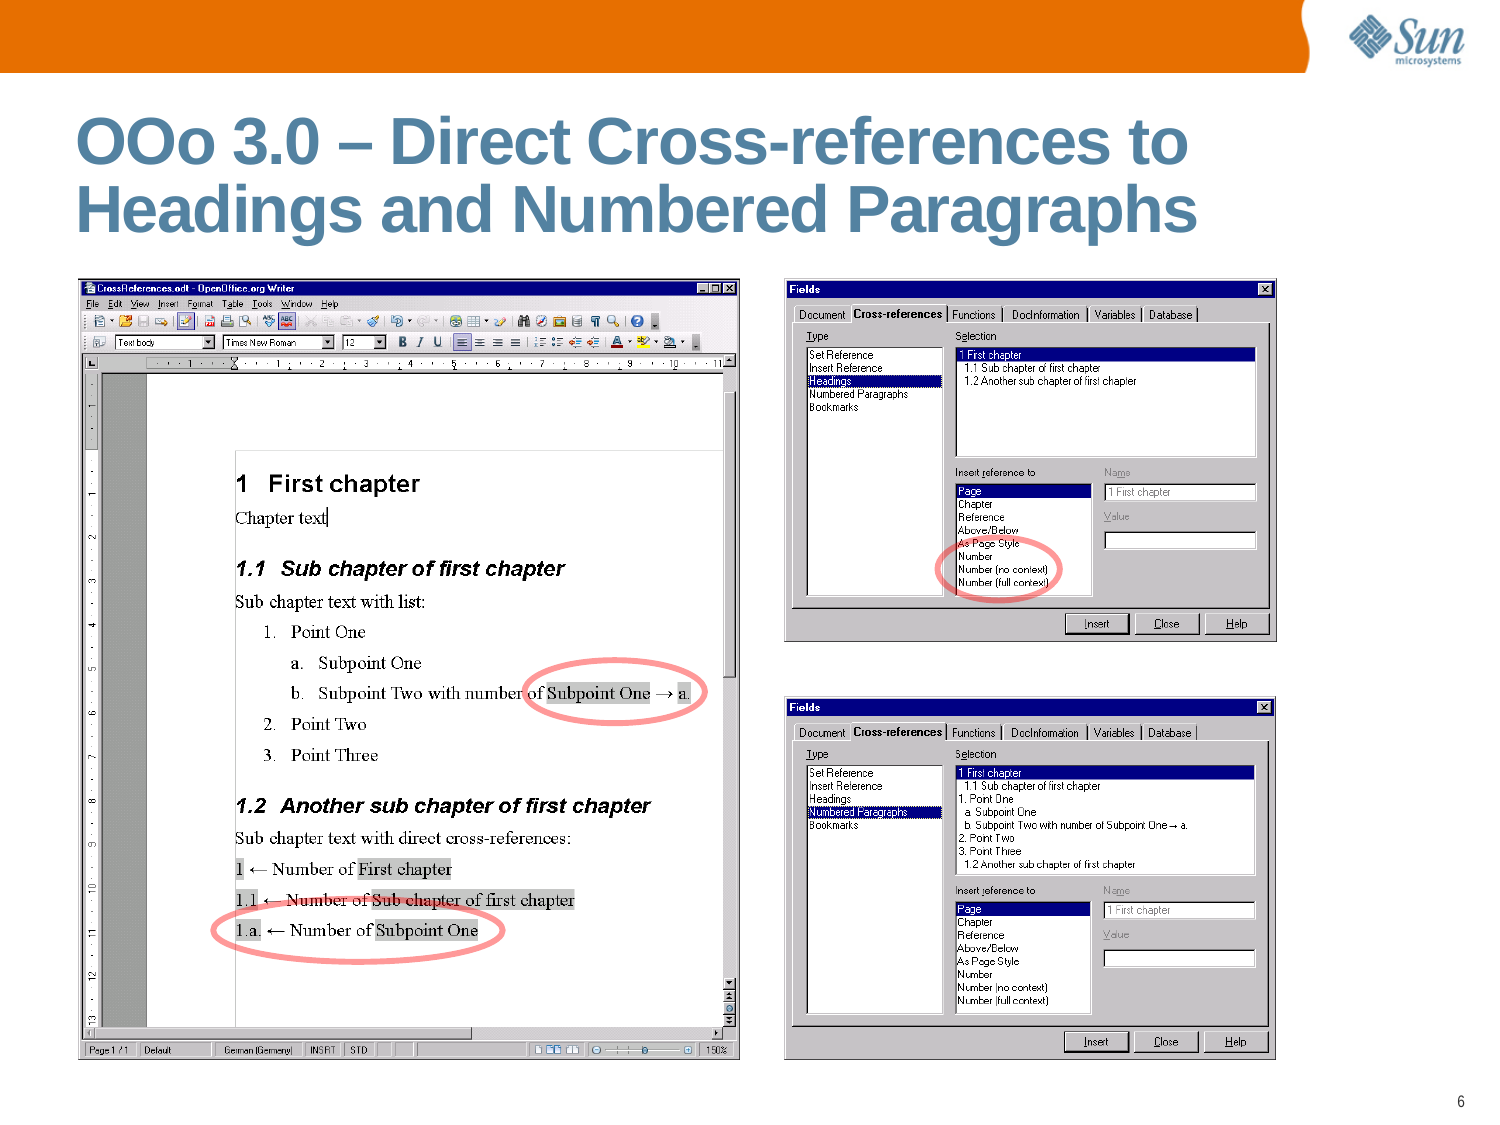

# OOo 3.0 – Direct Cross-references to Headings and Numbered Paragraphs